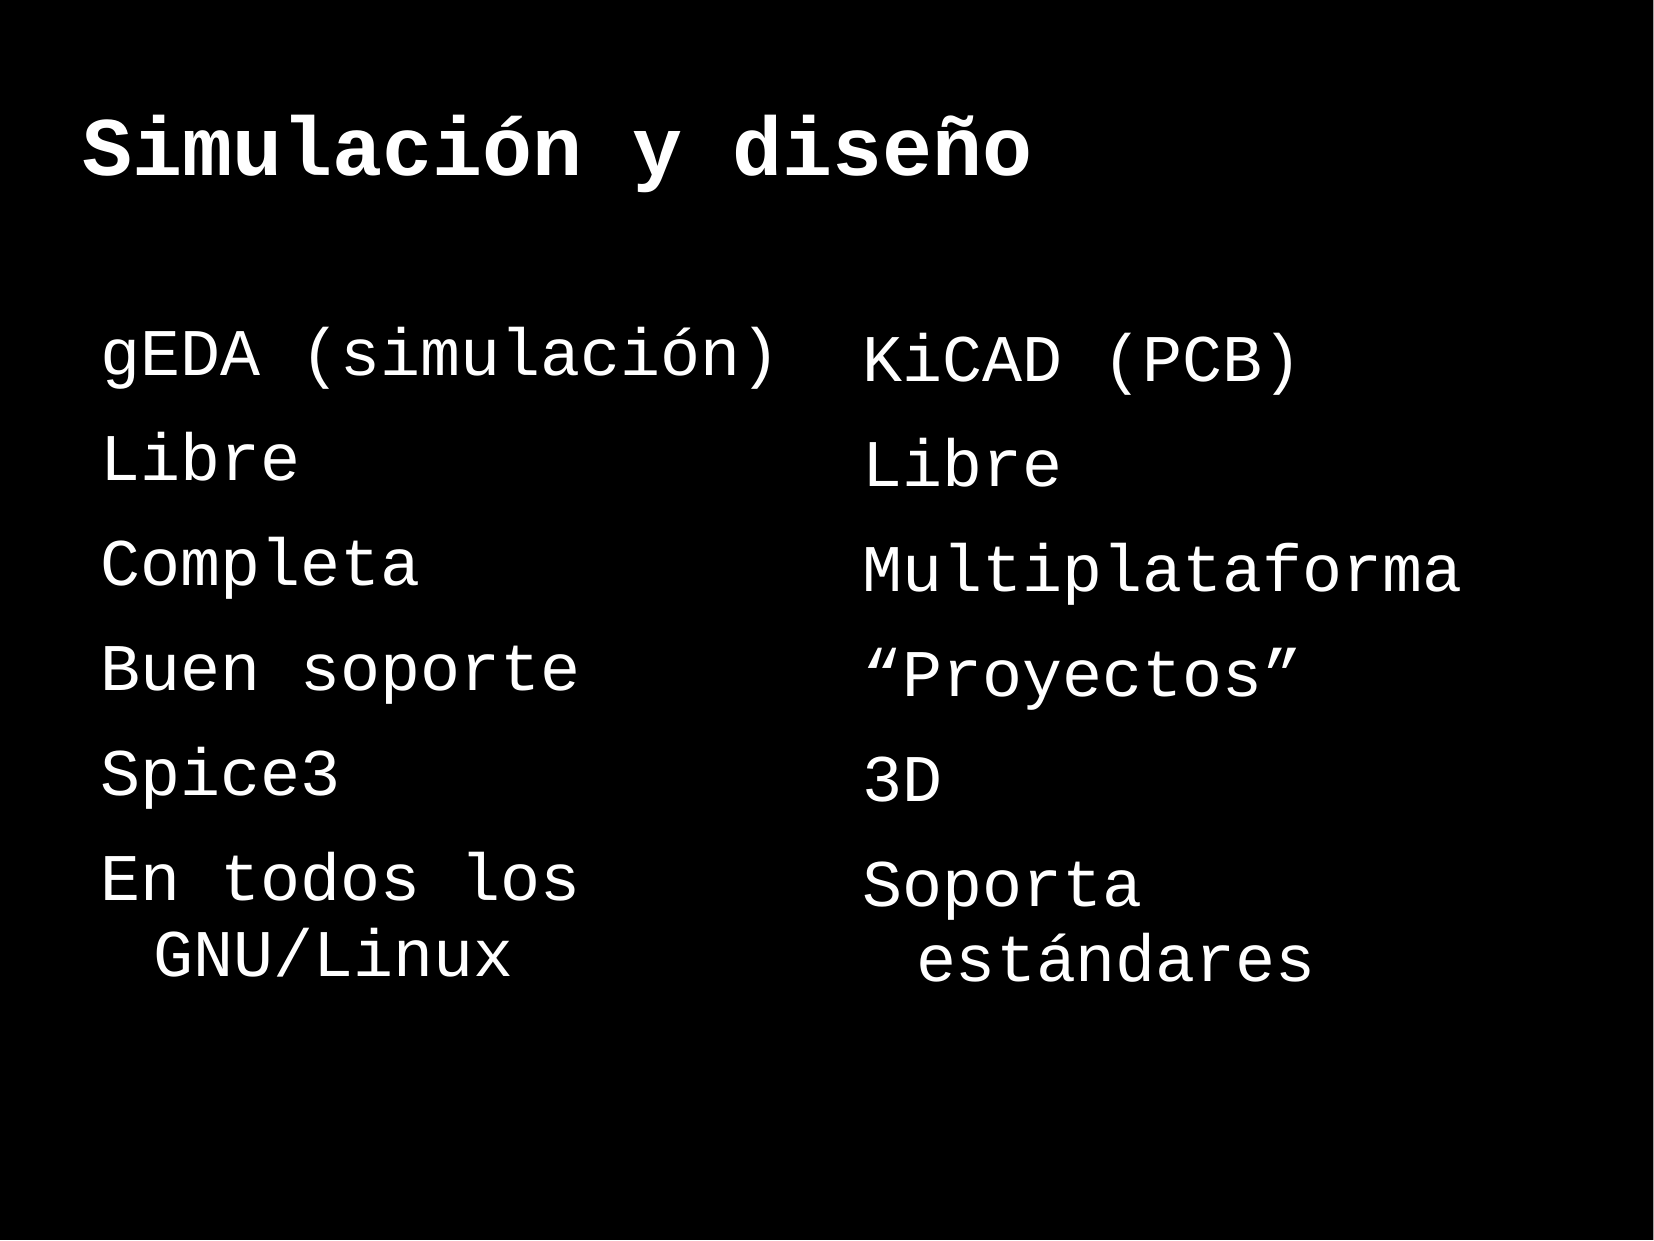

# Simulación y diseño
gEDA (simulación)
Libre
Completa
Buen soporte
Spice3
En todos los GNU/Linux
KiCAD (PCB)
Libre
Multiplataforma
“Proyectos”
3D
Soporta estándares